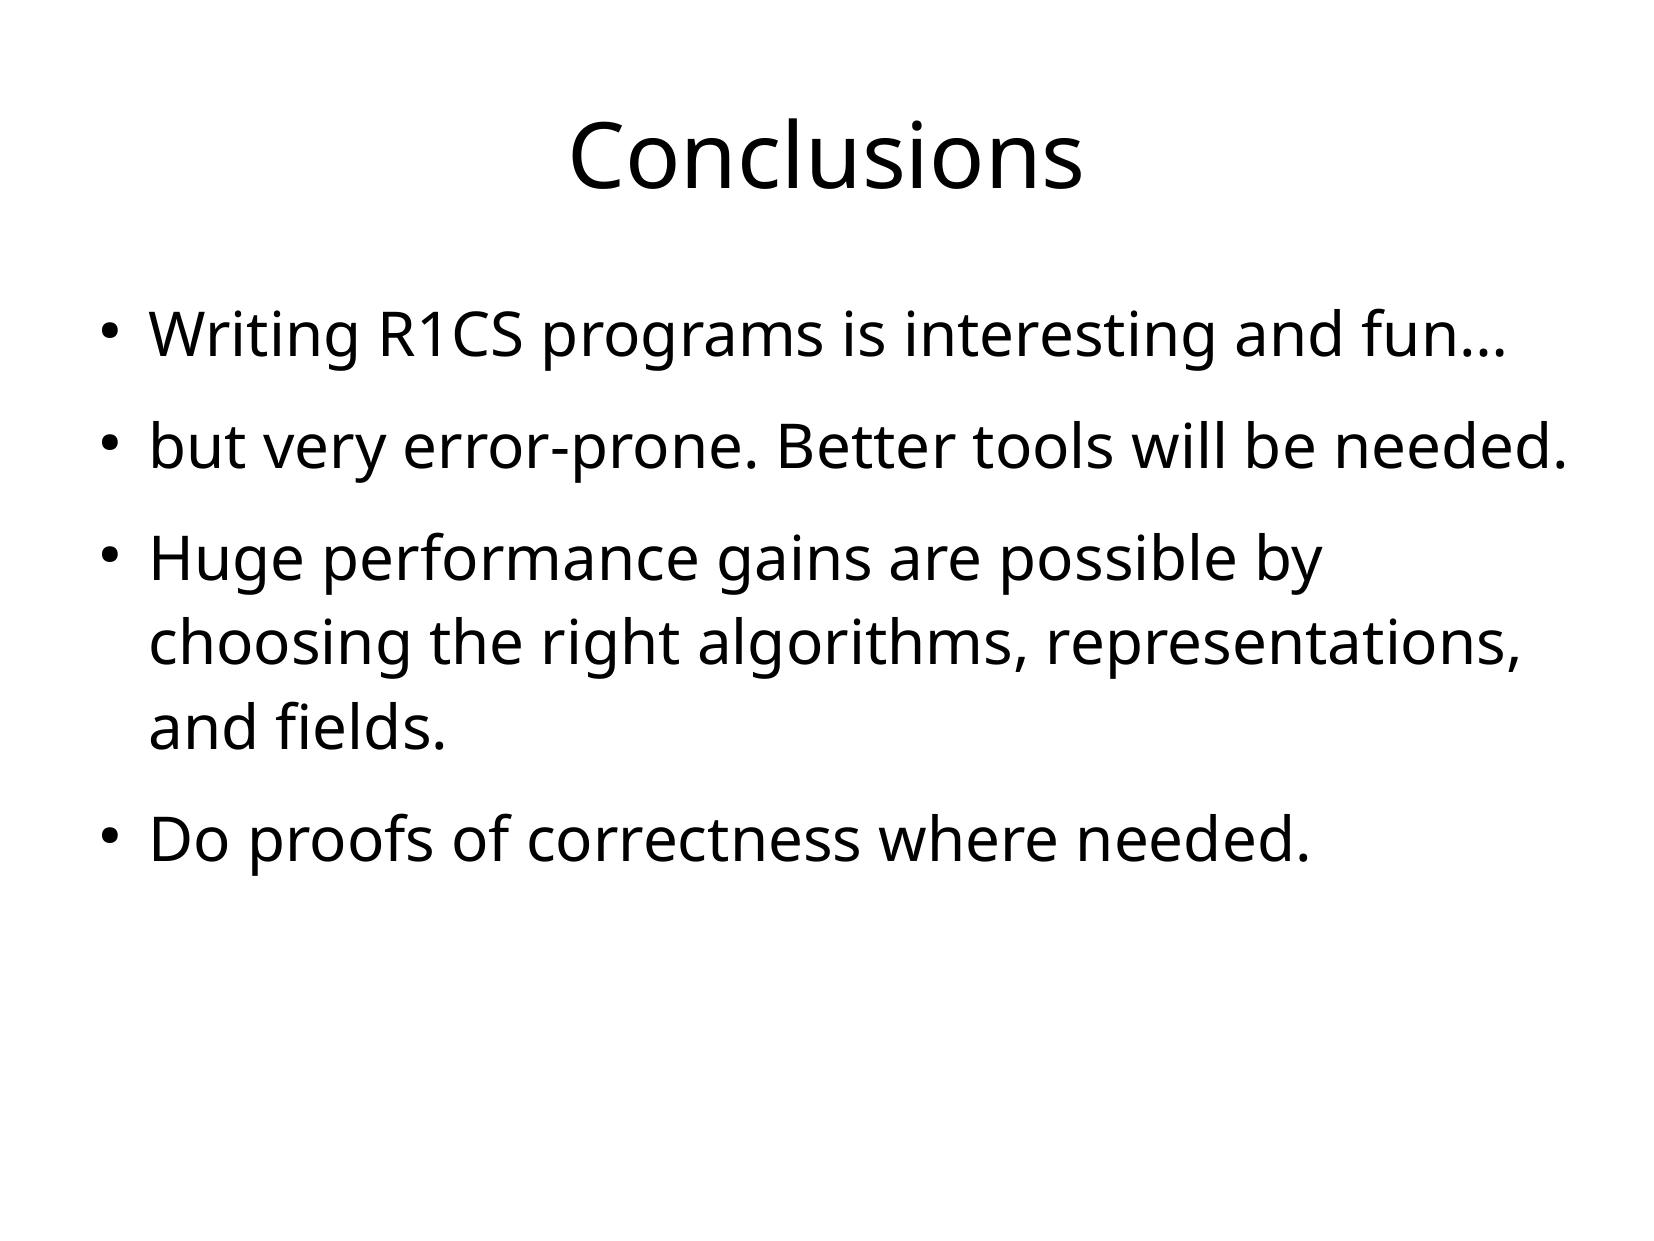

# Conclusions
Writing R1CS programs is interesting and fun…
but very error-prone. Better tools will be needed.
Huge performance gains are possible by choosing the right algorithms, representations, and fields.
Do proofs of correctness where needed.